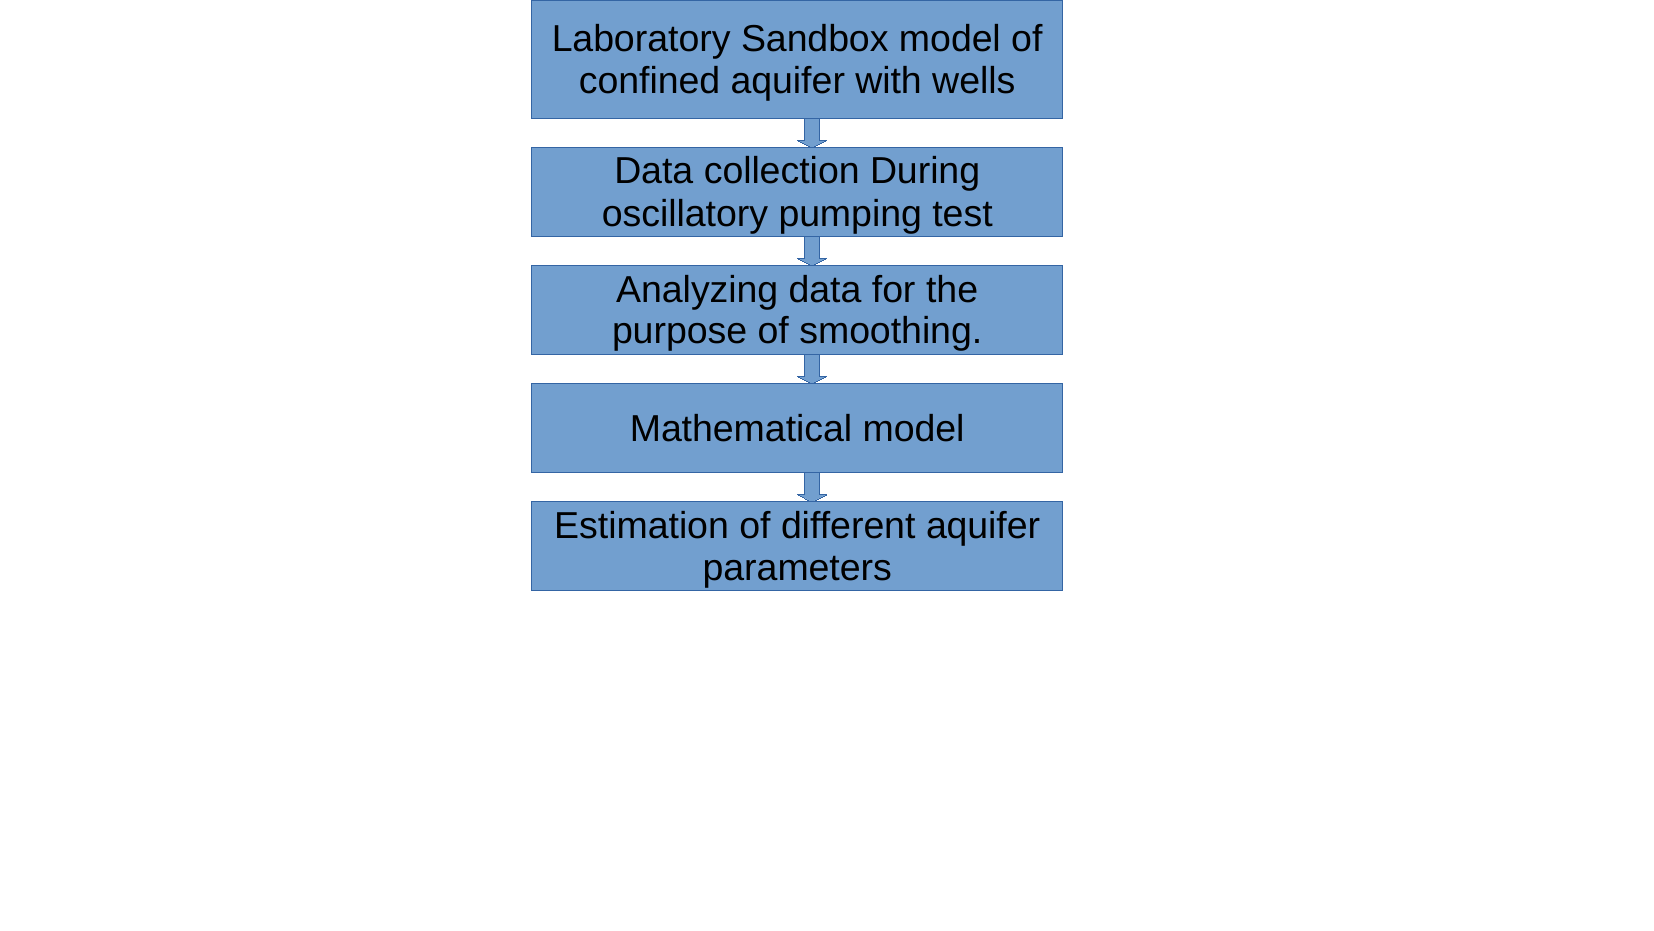

Laboratory Sandbox model of confined aquifer with wells
Data collection During oscillatory pumping test
Analyzing data for the purpose of smoothing.
Mathematical model
Estimation of different aquifer parameters